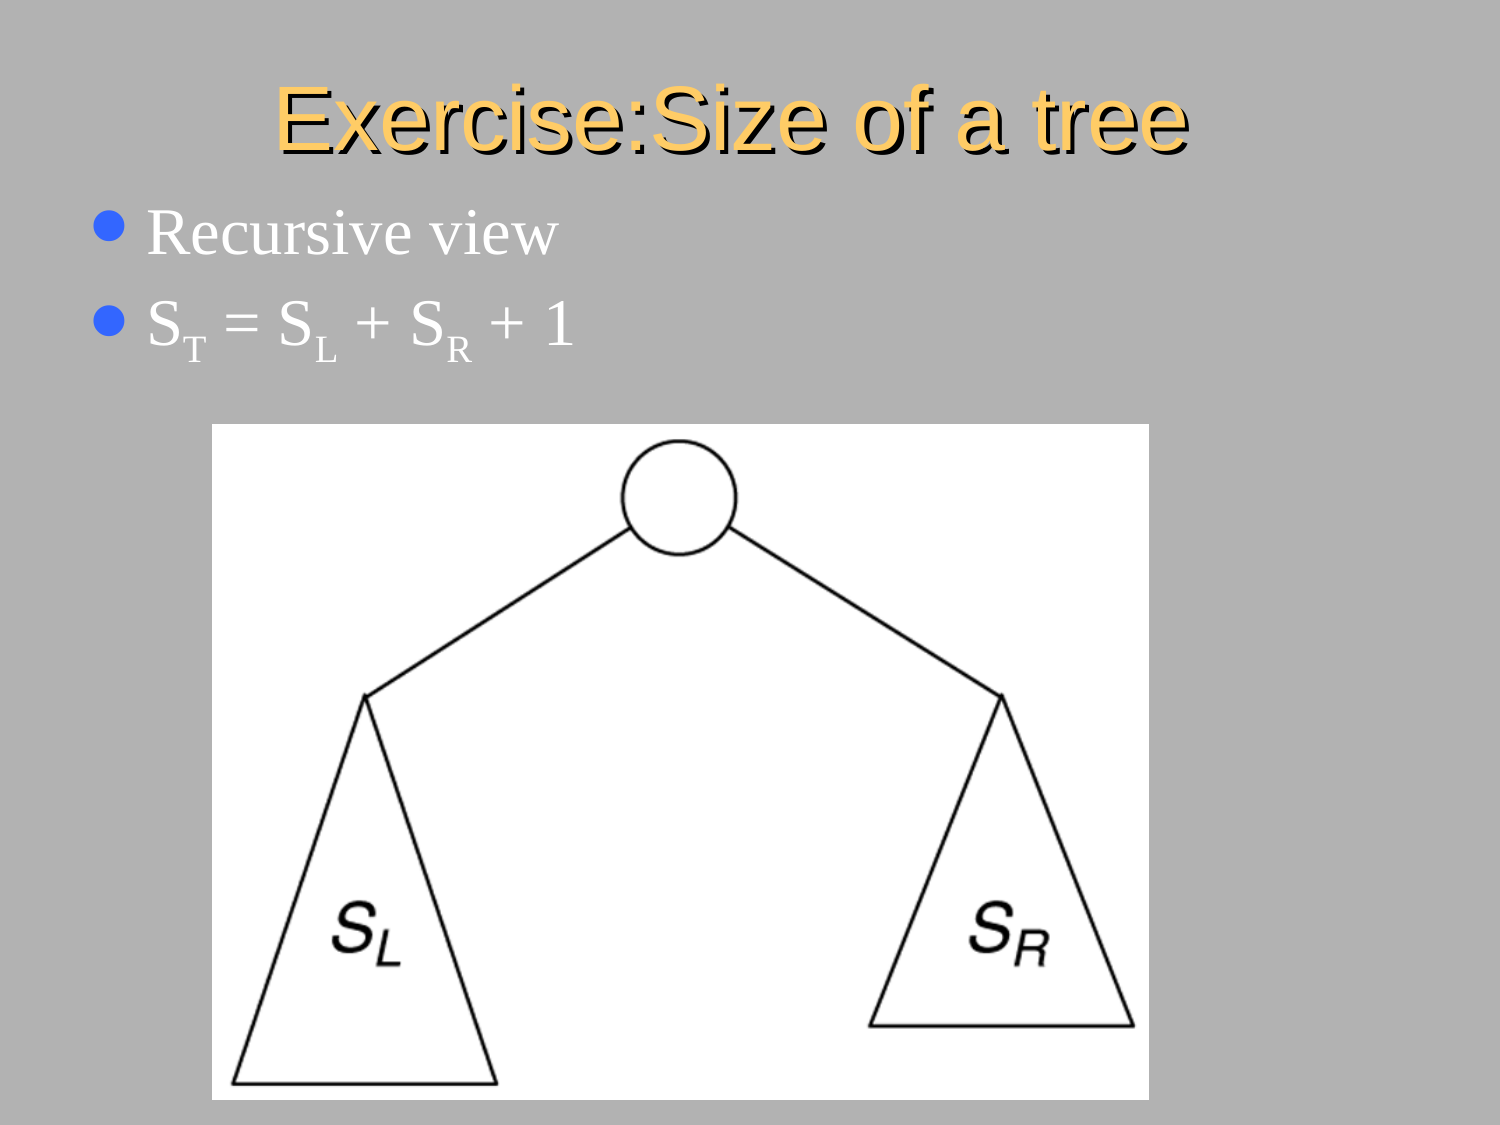

# Exercise:Size of a tree
Recursive view
ST = SL + SR + 1